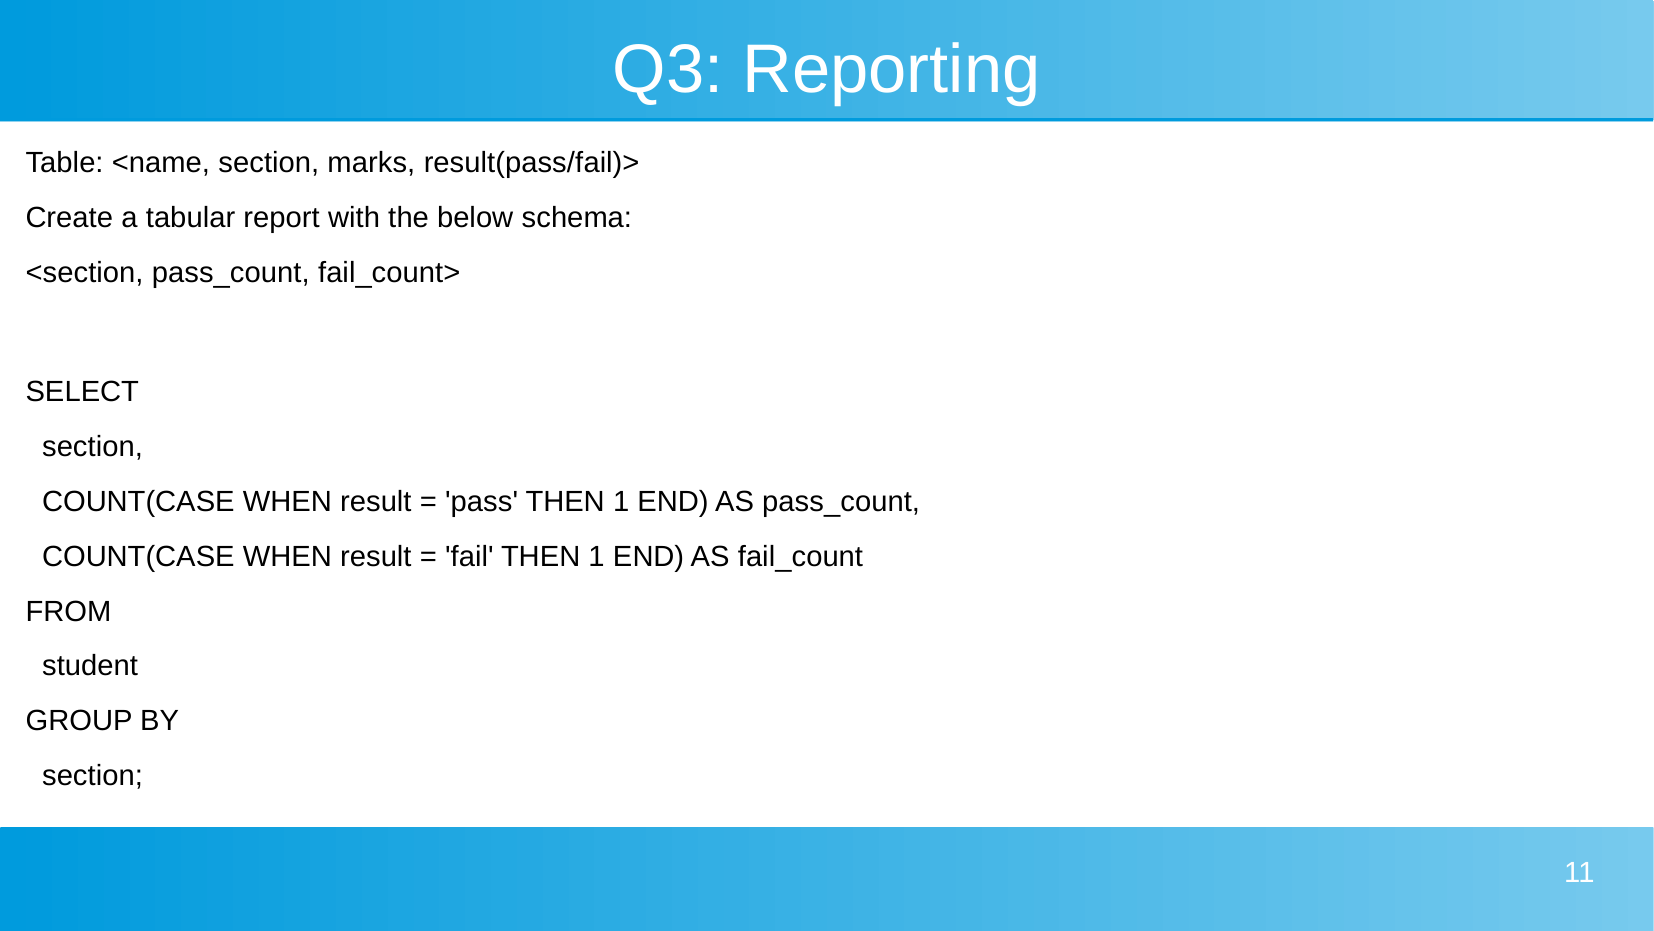

# Q3: Reporting
Table: <name, section, marks, result(pass/fail)>
Create a tabular report with the below schema:
<section, pass_count, fail_count>
SELECT
 section,
 COUNT(CASE WHEN result = 'pass' THEN 1 END) AS pass_count,
 COUNT(CASE WHEN result = 'fail' THEN 1 END) AS fail_count
FROM
 student
GROUP BY
 section;
11